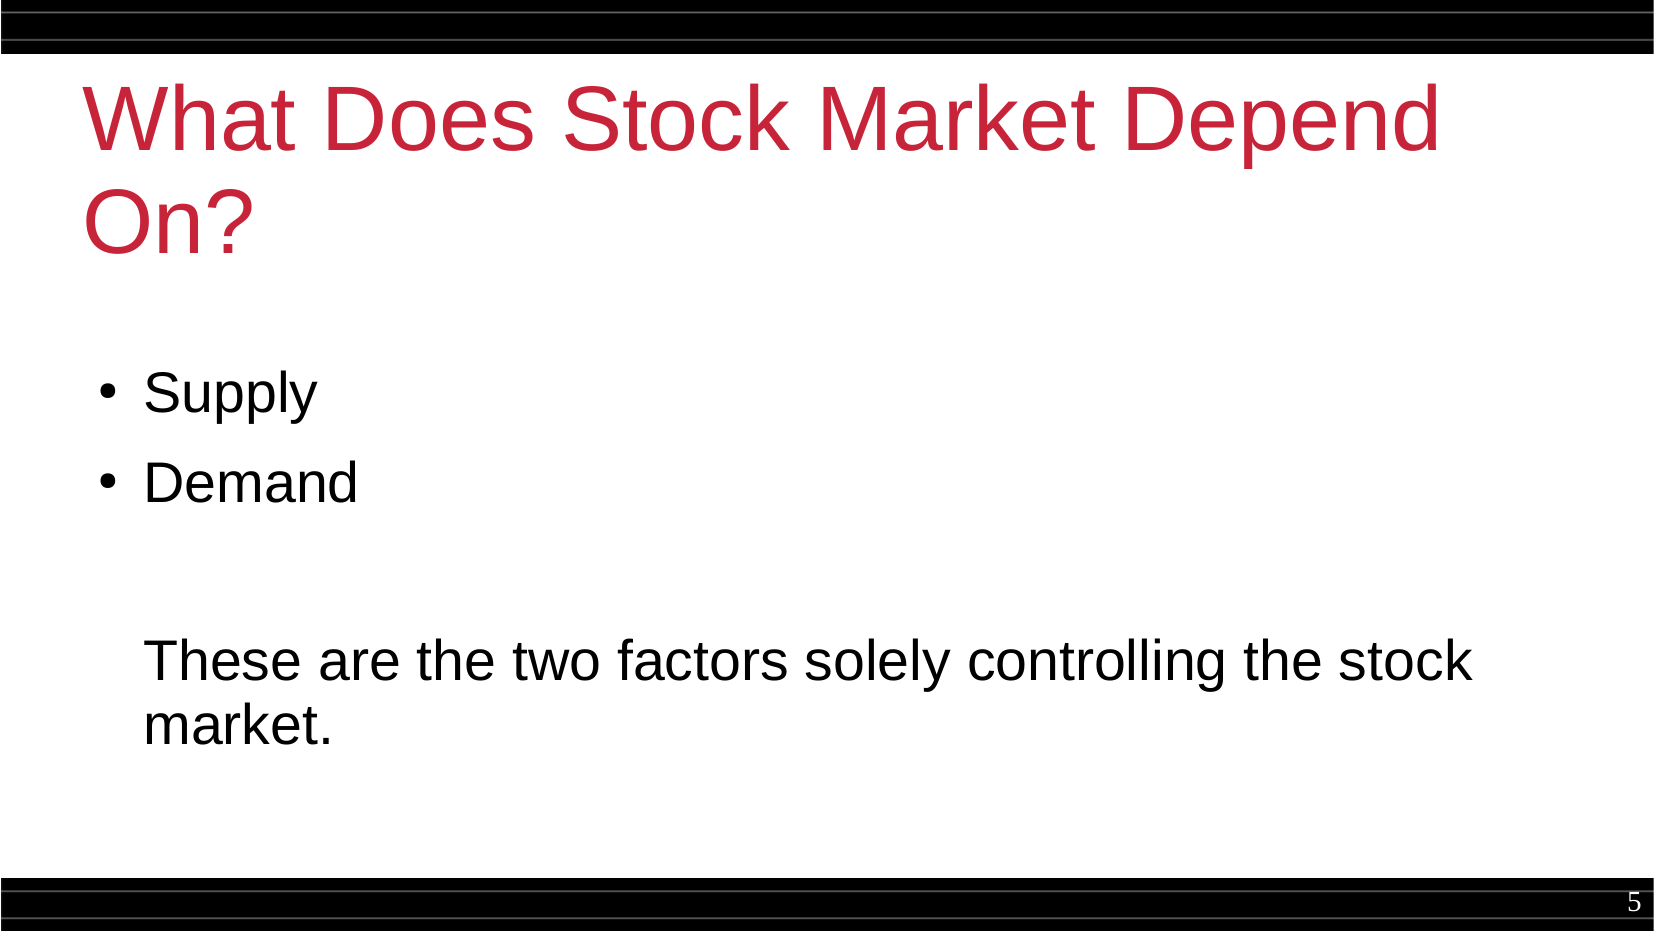

# What Does Stock Market Depend On?
Supply
Demand
These are the two factors solely controlling the stock market.